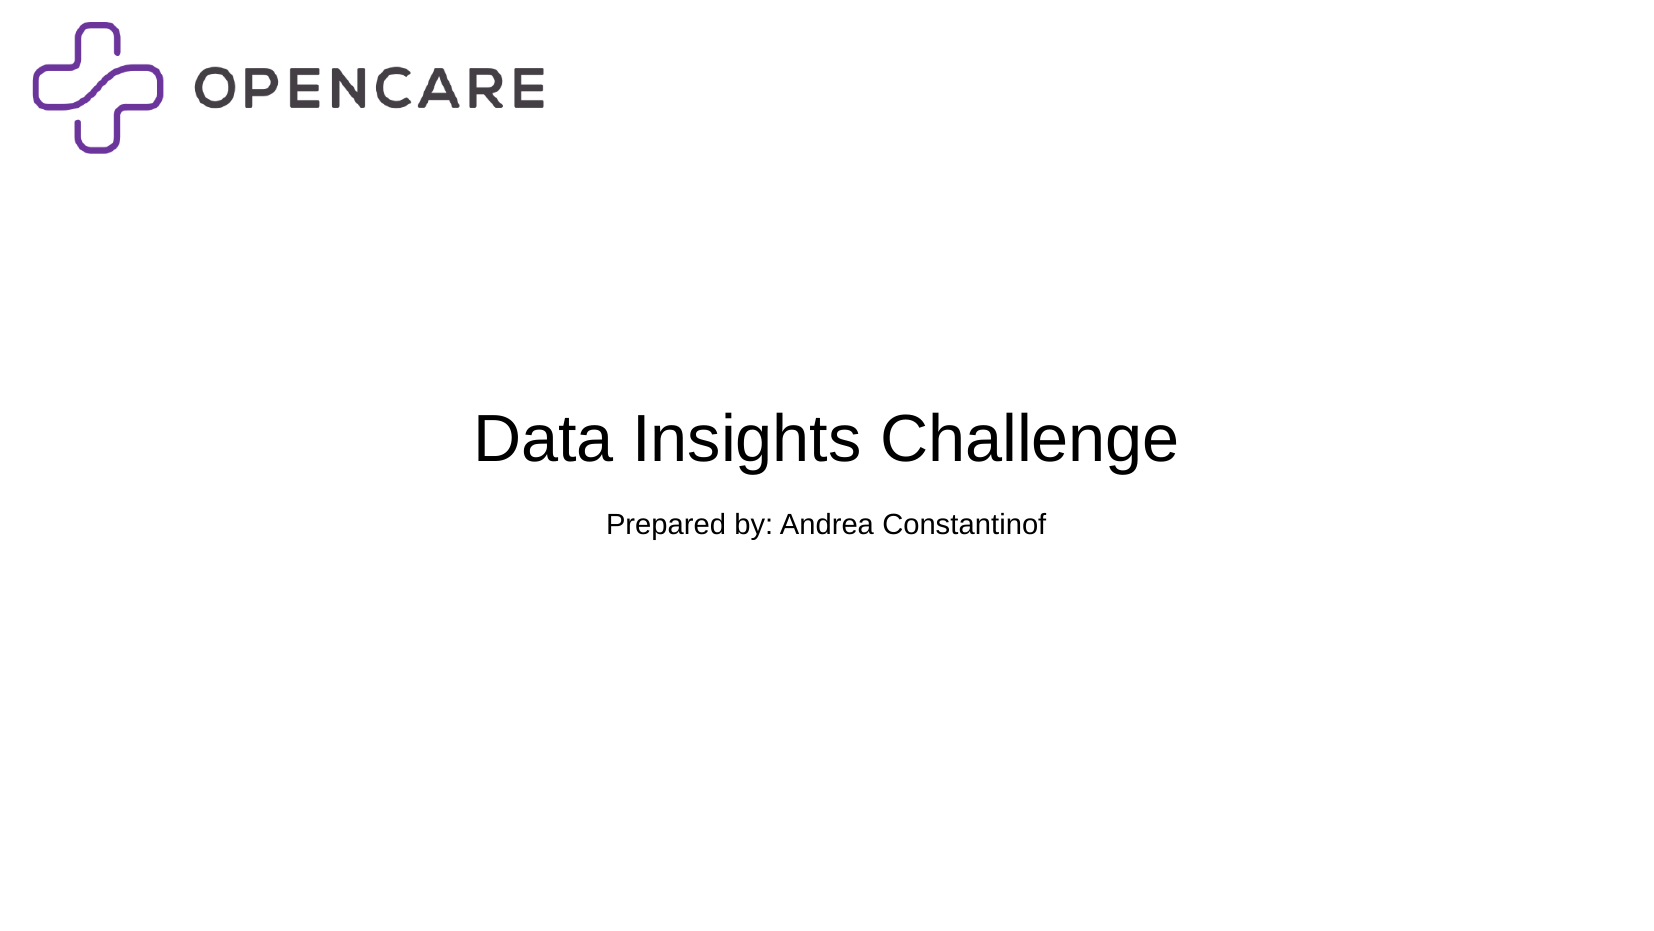

# Data Insights Challenge
Prepared by: Andrea Constantinof